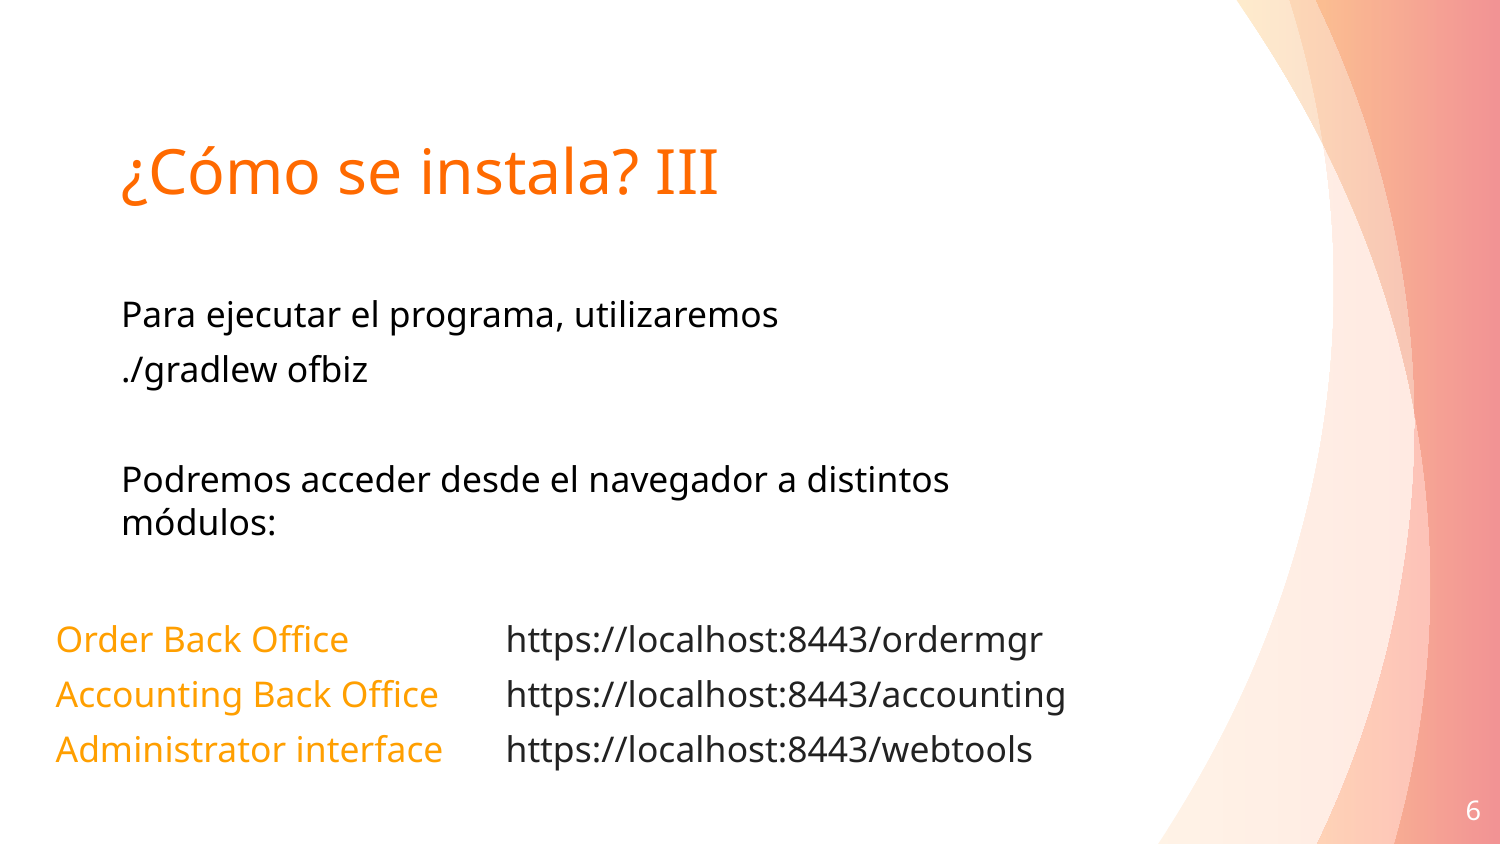

# ¿Cómo se instala? III
Para ejecutar el programa, utilizaremos
./gradlew ofbiz
Podremos acceder desde el navegador a distintos módulos:
Order Back Office			https://localhost:8443/ordermgr
Accounting Back Office	https://localhost:8443/accounting
Administrator interface	https://localhost:8443/webtools